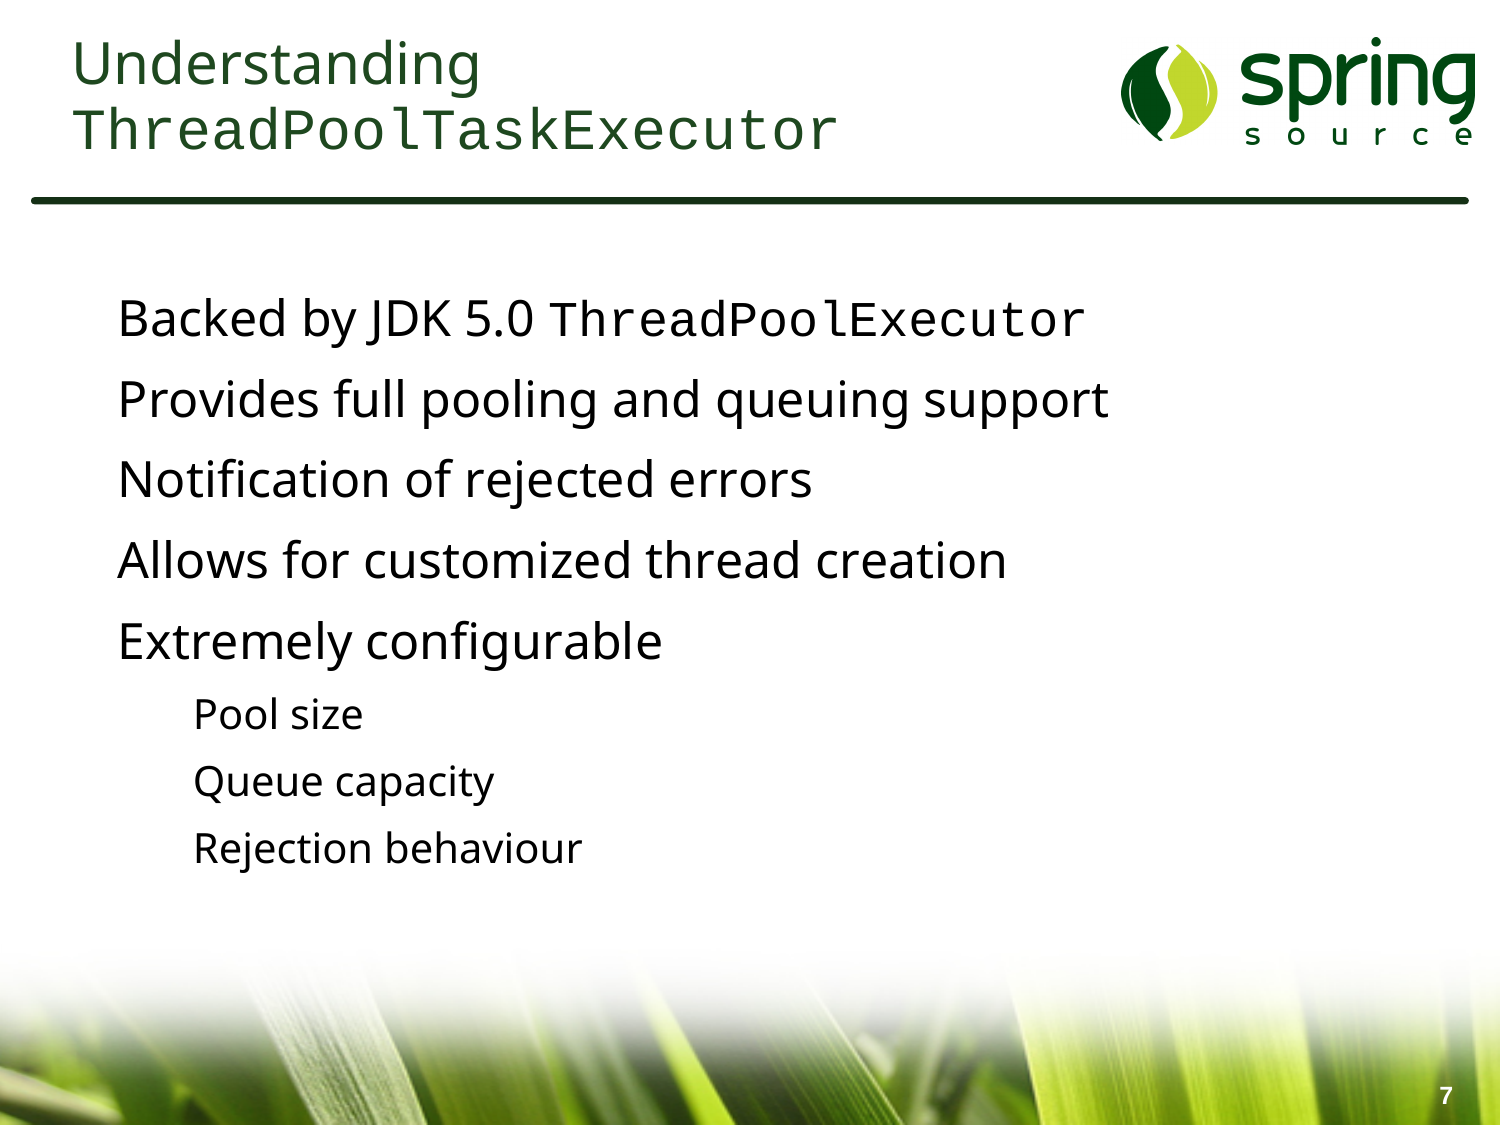

# Understanding ThreadPoolTaskExecutor
Backed by JDK 5.0 ThreadPoolExecutor
Provides full pooling and queuing support
Notification of rejected errors
Allows for customized thread creation
Extremely configurable
Pool size
Queue capacity
Rejection behaviour